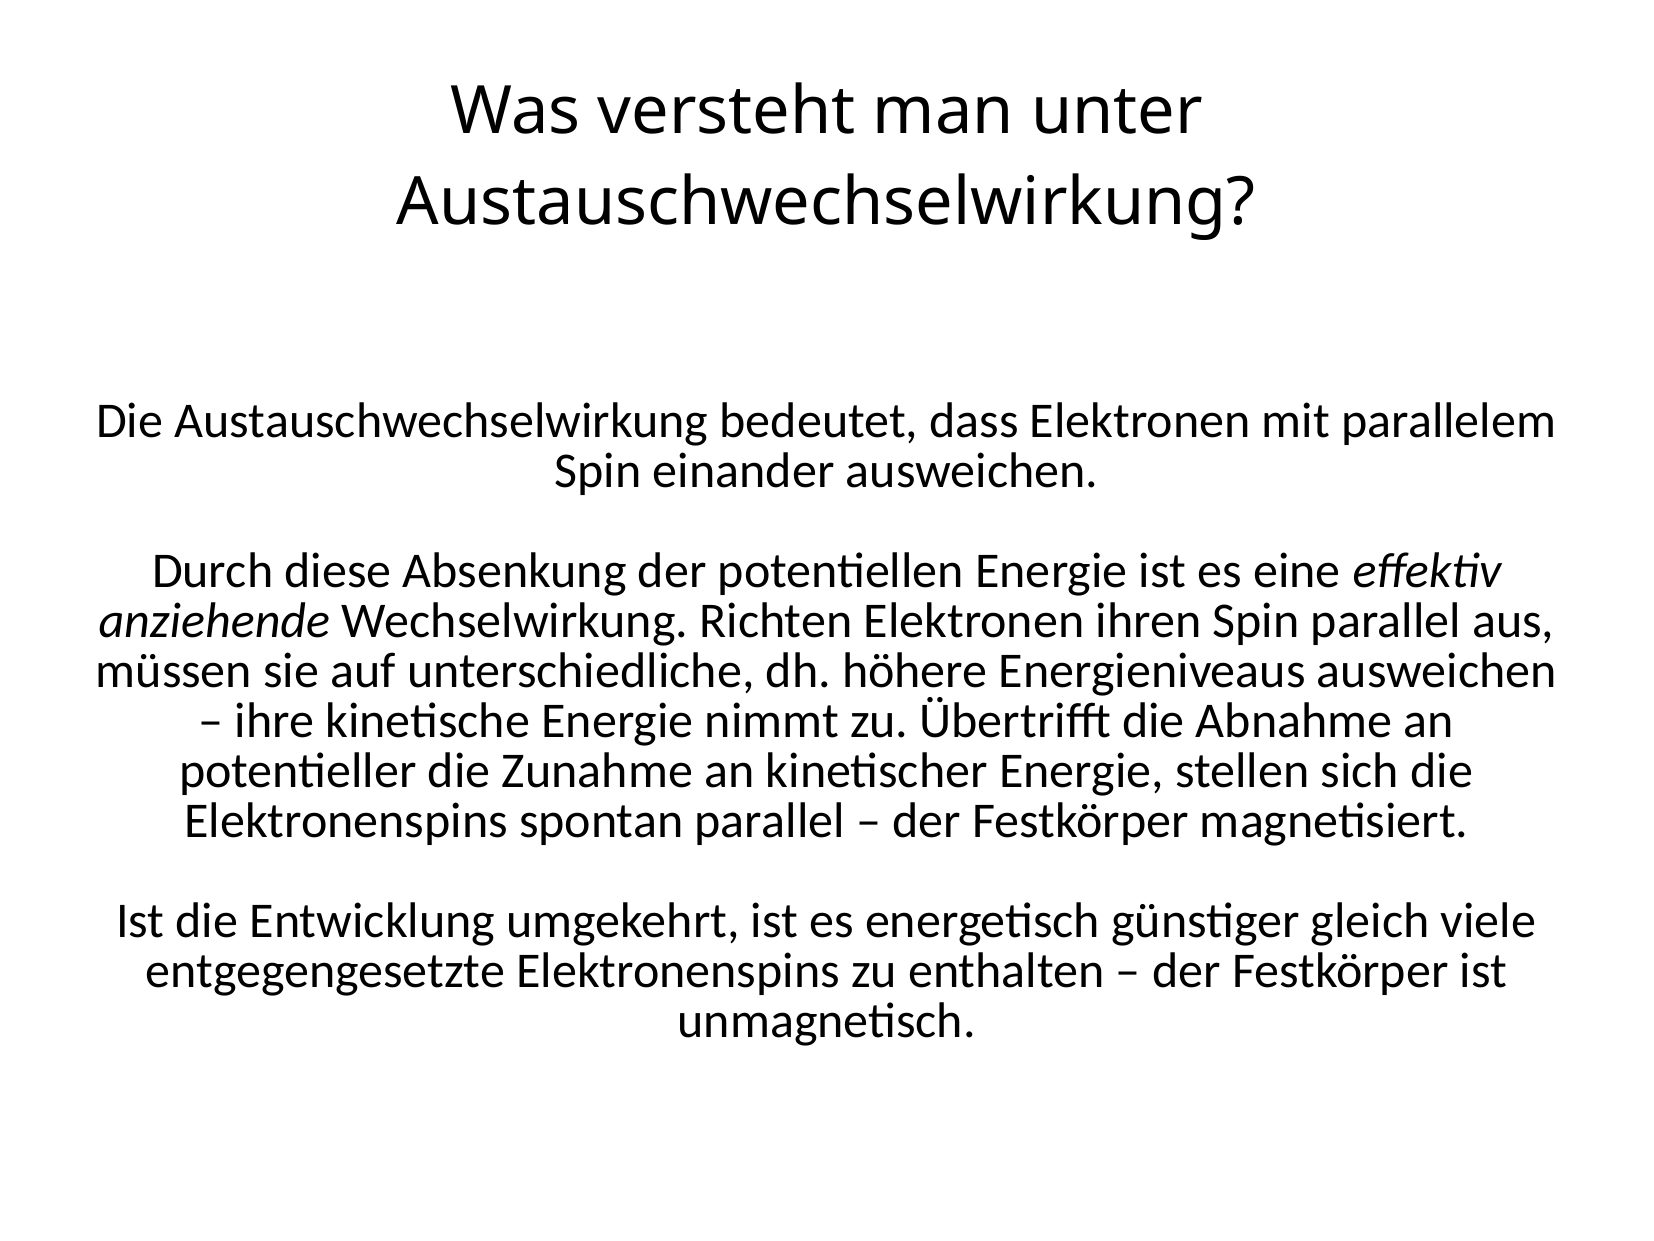

# Was versteht man unter Austauschwechselwirkung?
Die Austauschwechselwirkung bedeutet, dass Elektronen mit parallelem Spin einander ausweichen.
Durch diese Absenkung der potentiellen Energie ist es eine effektiv anziehende Wechselwirkung. Richten Elektronen ihren Spin parallel aus, müssen sie auf unterschiedliche, dh. höhere Energieniveaus ausweichen – ihre kinetische Energie nimmt zu. Übertrifft die Abnahme an potentieller die Zunahme an kinetischer Energie, stellen sich die Elektronenspins spontan parallel – der Festkörper magnetisiert.
Ist die Entwicklung umgekehrt, ist es energetisch günstiger gleich viele entgegengesetzte Elektronenspins zu enthalten – der Festkörper ist unmagnetisch.